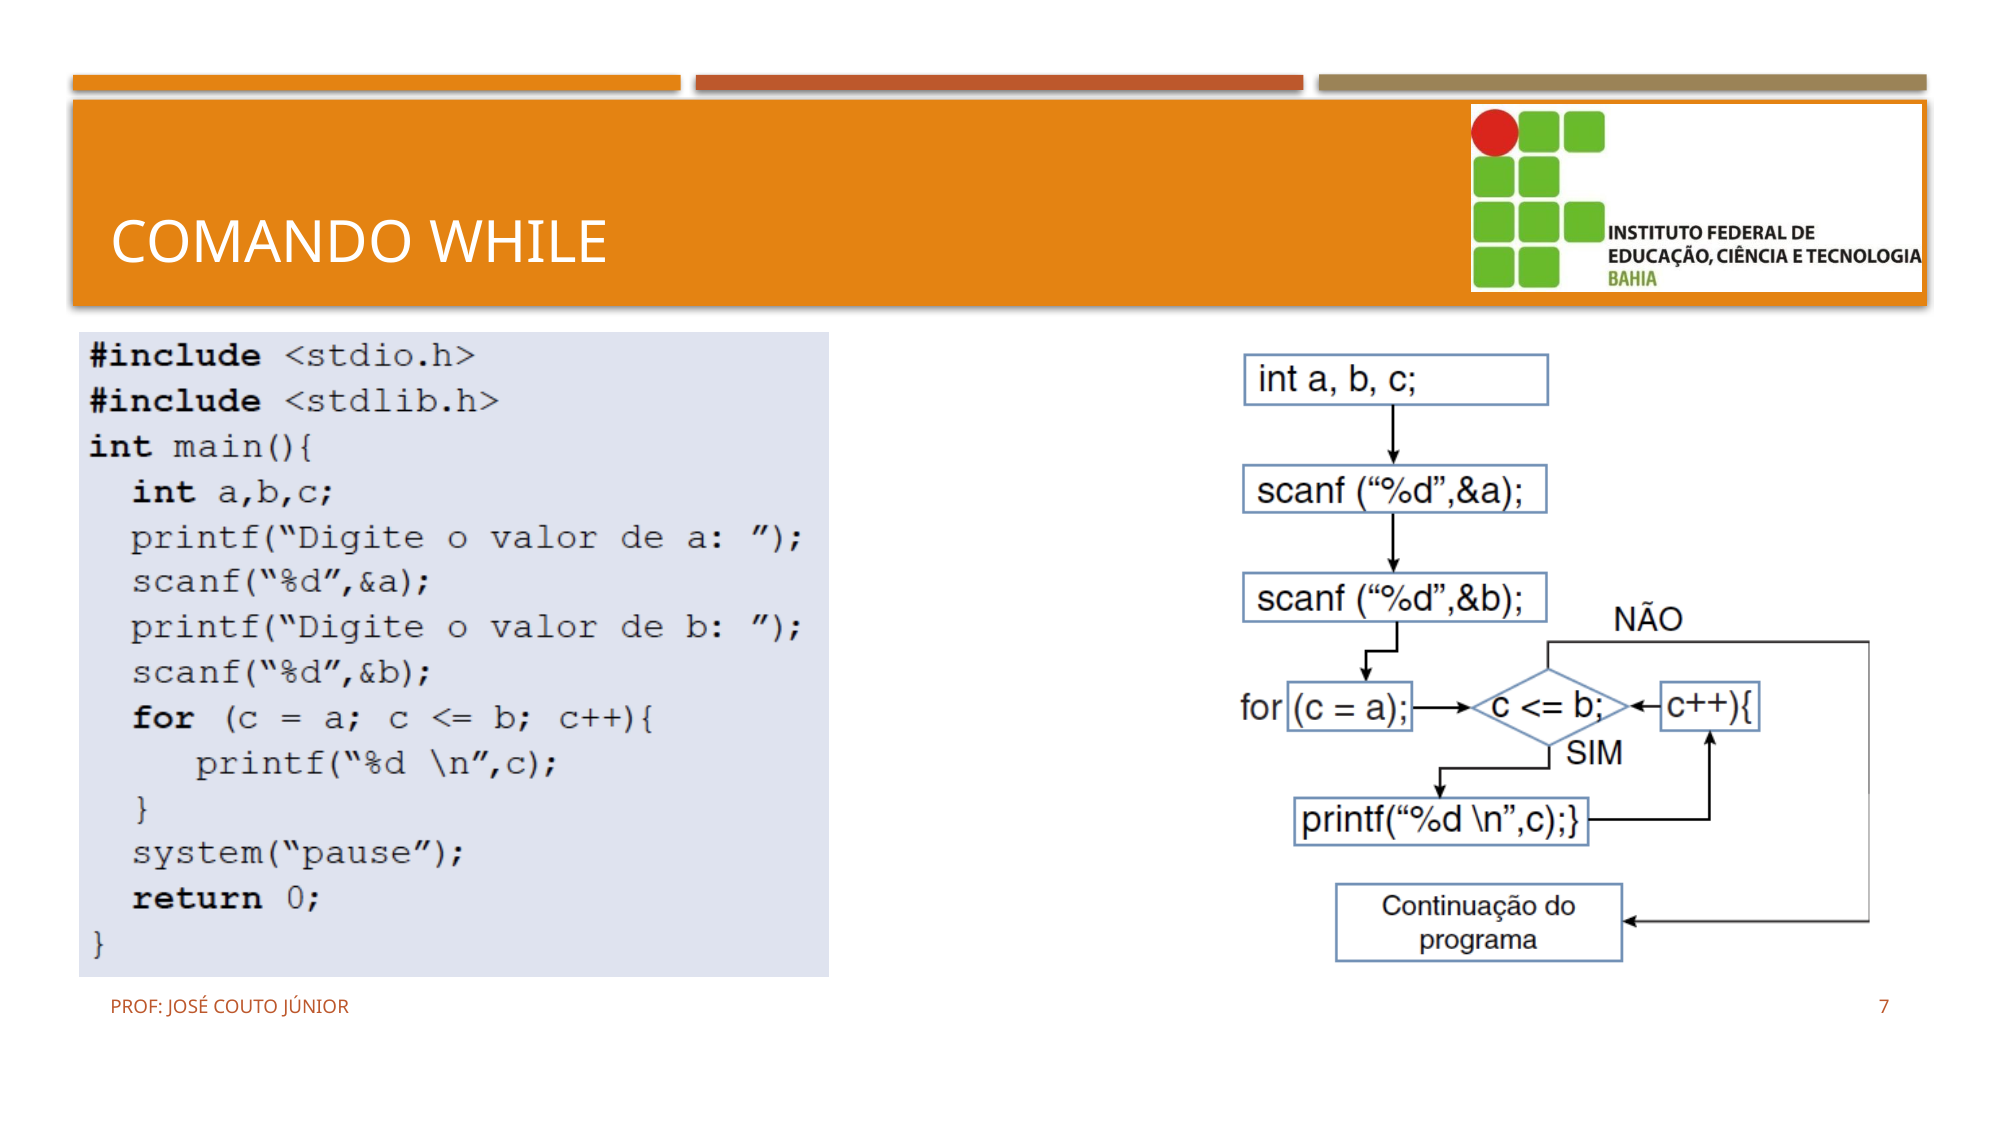

# Comando While
Prof: José Couto Júnior
7